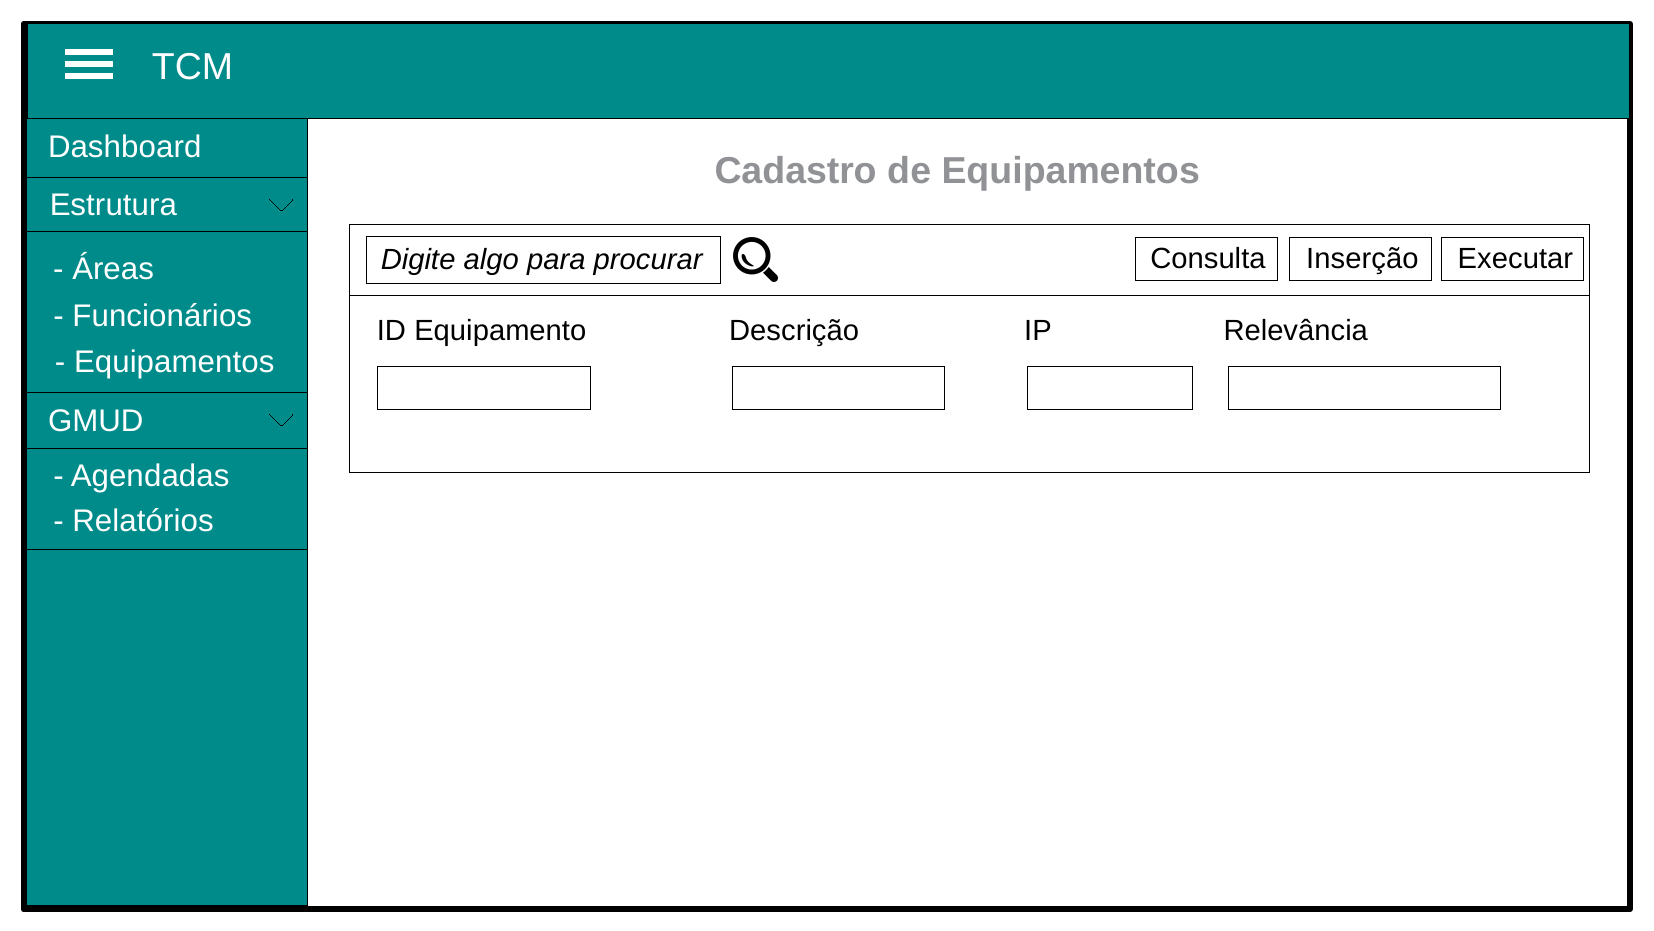

TCM
Dashboard
Cadastro de Equipamentos
Estrutura
Consulta
Inserção
Executar
Digite algo para procurar
- Áreas
- Funcionários
ID Equipamento
Descrição
IP
Relevância
- Equipamentos
GMUD
- Agendadas
- Relatórios